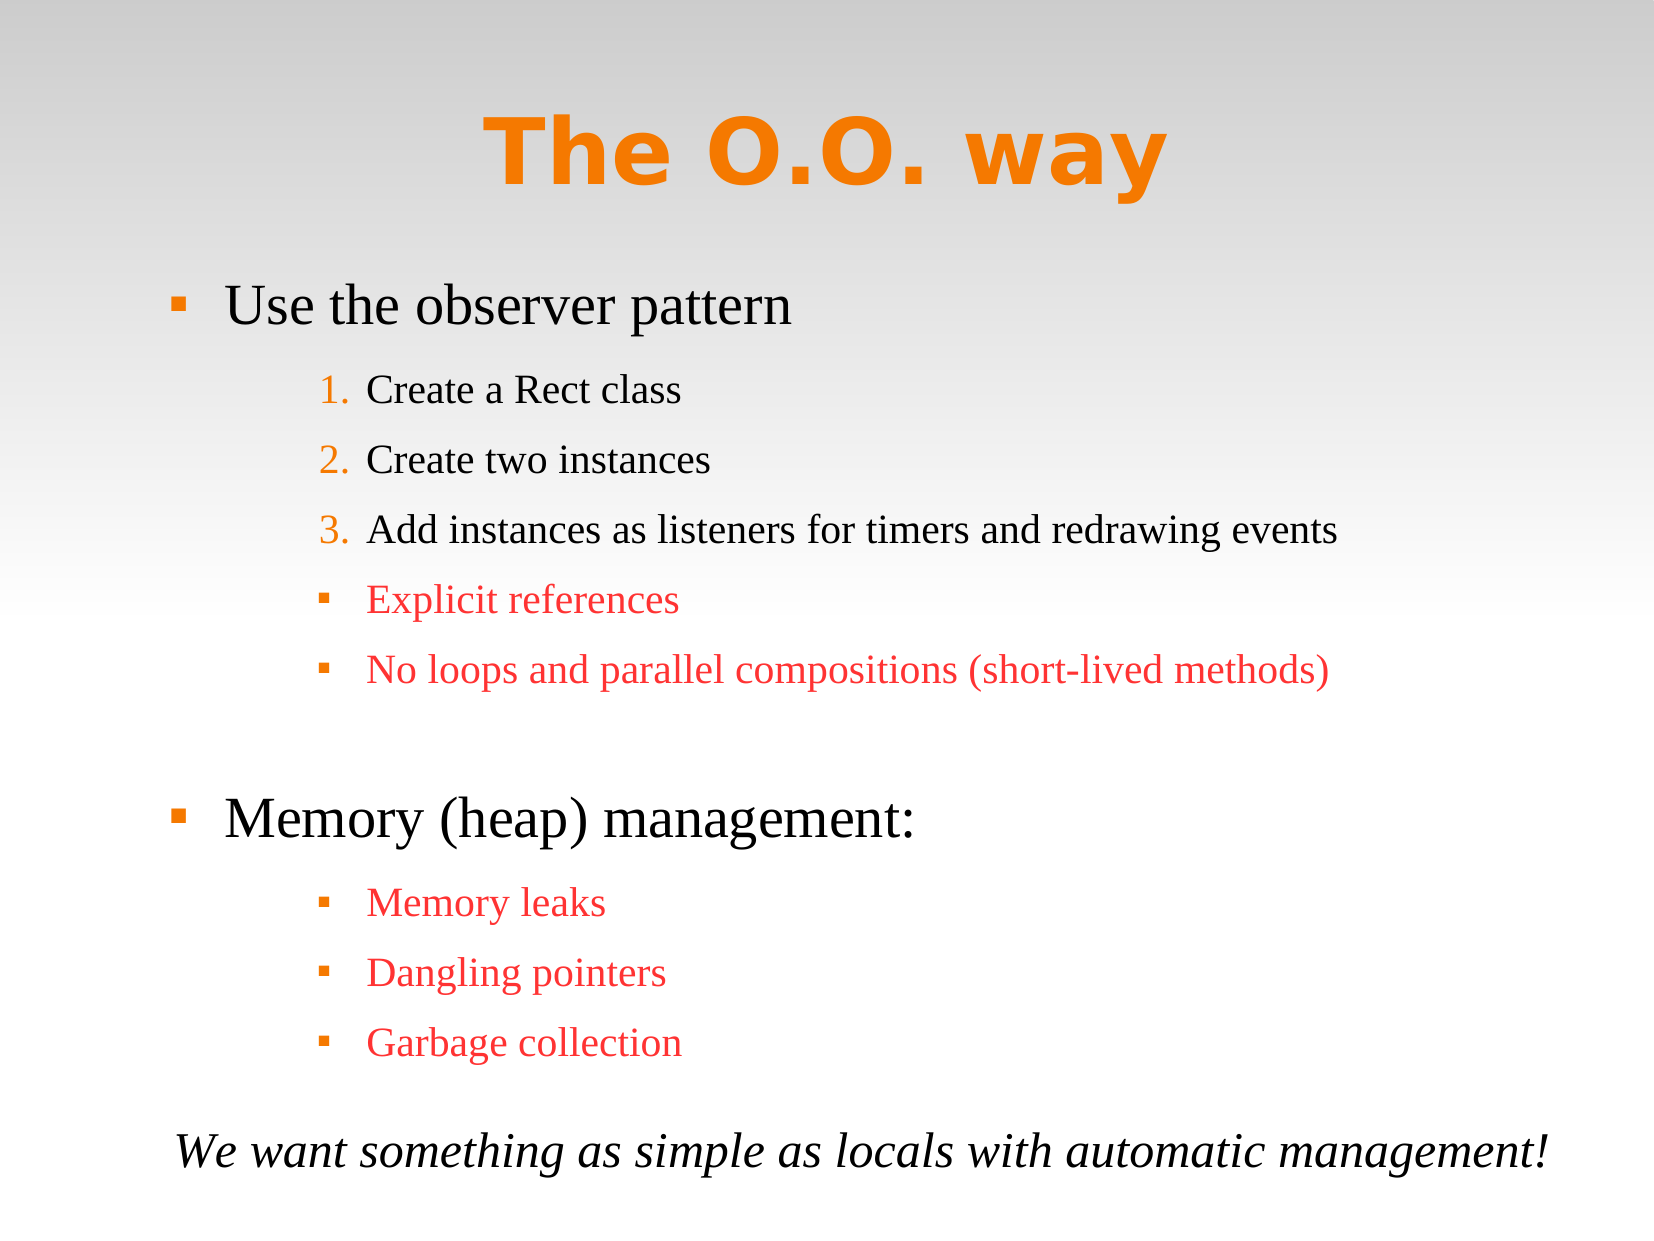

# The O.O. way
Use the observer pattern
Create a Rect class
Create two instances
Add instances as listeners for timers and redrawing events
Explicit references
No loops and parallel compositions (short-lived methods)
Memory (heap) management:
Memory leaks
Dangling pointers
Garbage collection
We want something as simple as locals with automatic management!